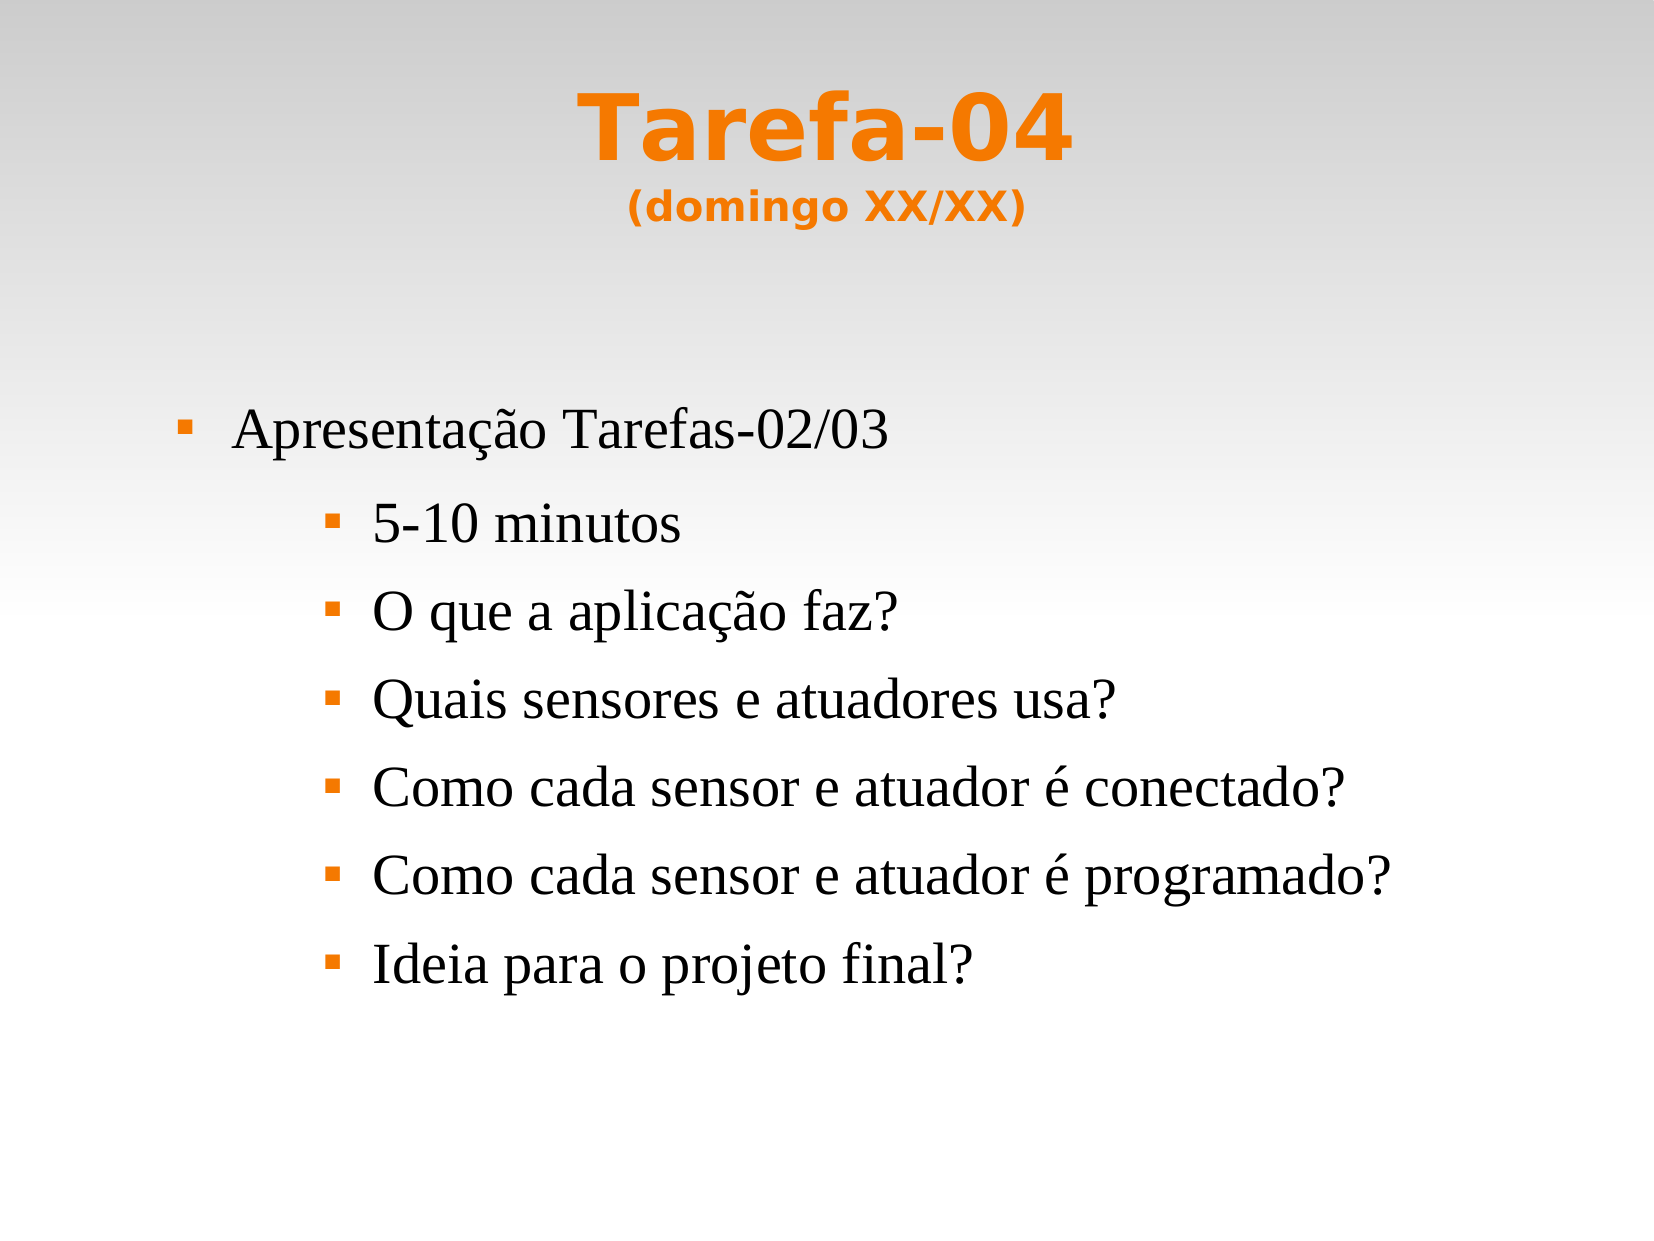

# Tarefa-04 (domingo XX/XX)
Apresentação Tarefas-02/03
5-10 minutos
O que a aplicação faz?
Quais sensores e atuadores usa?
Como cada sensor e atuador é conectado?
Como cada sensor e atuador é programado?
Ideia para o projeto final?